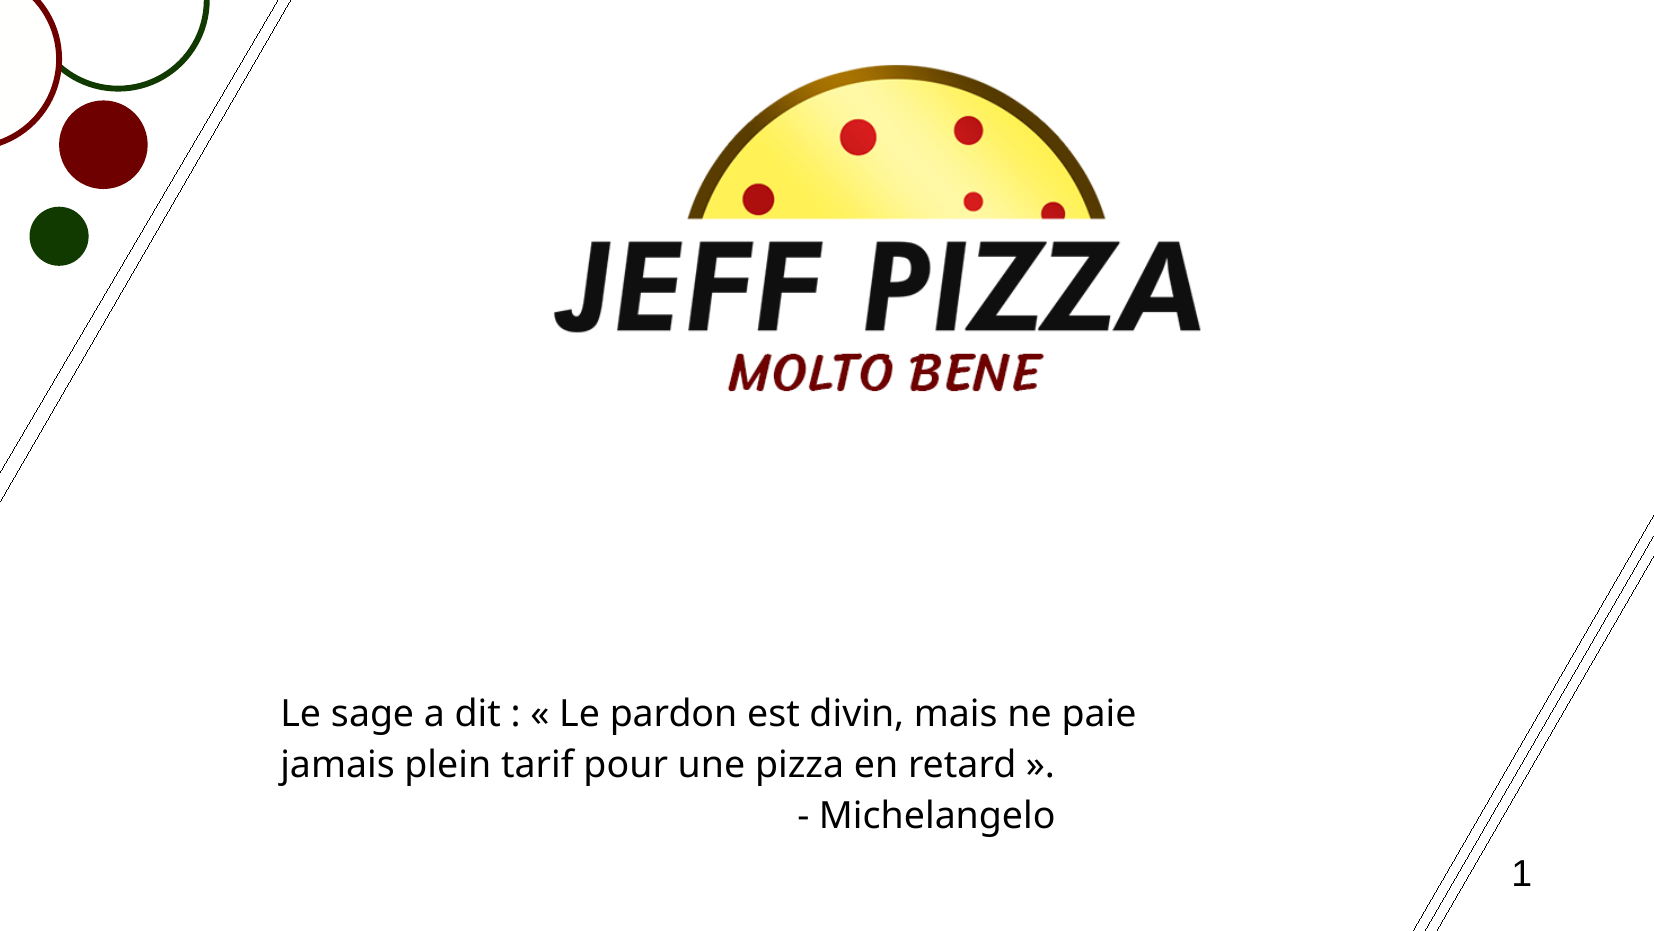

Le sage a dit : « Le pardon est divin, mais ne paie jamais plein tarif pour une pizza en retard ».
							- Michelangelo